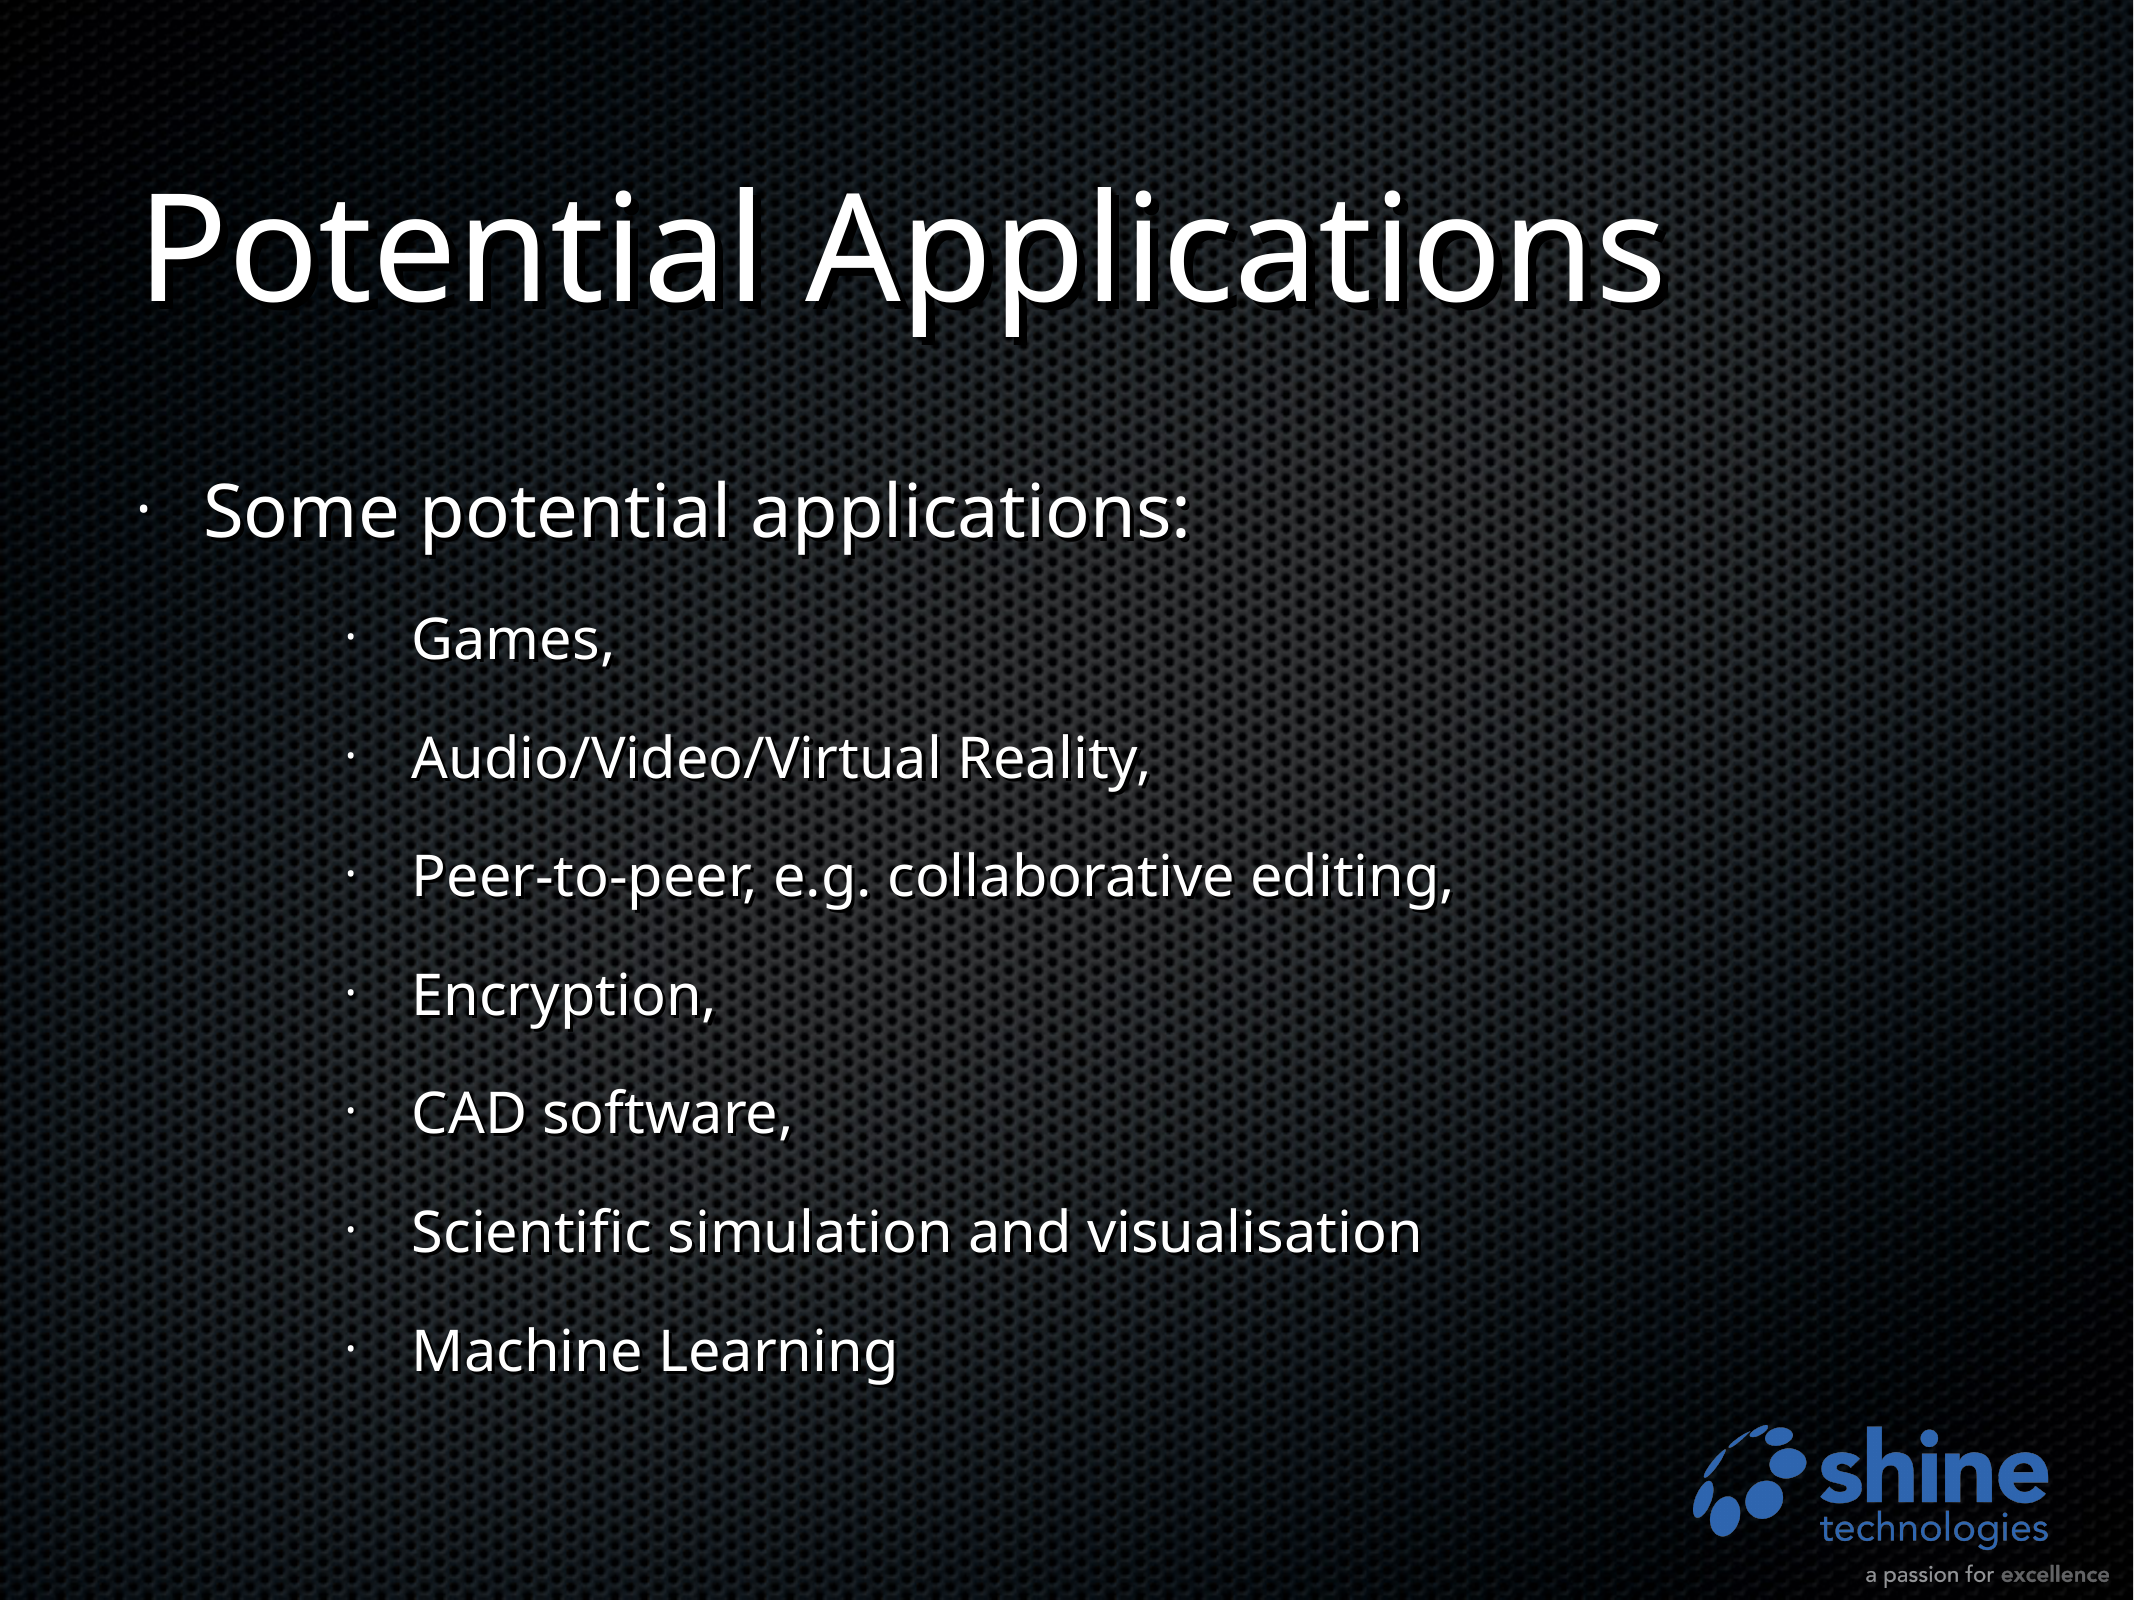

# Potential Applications
Some potential applications:
Games,
Audio/Video/Virtual Reality,
Peer-to-peer, e.g. collaborative editing,
Encryption,
CAD software,
Scientific simulation and visualisation
Machine Learning